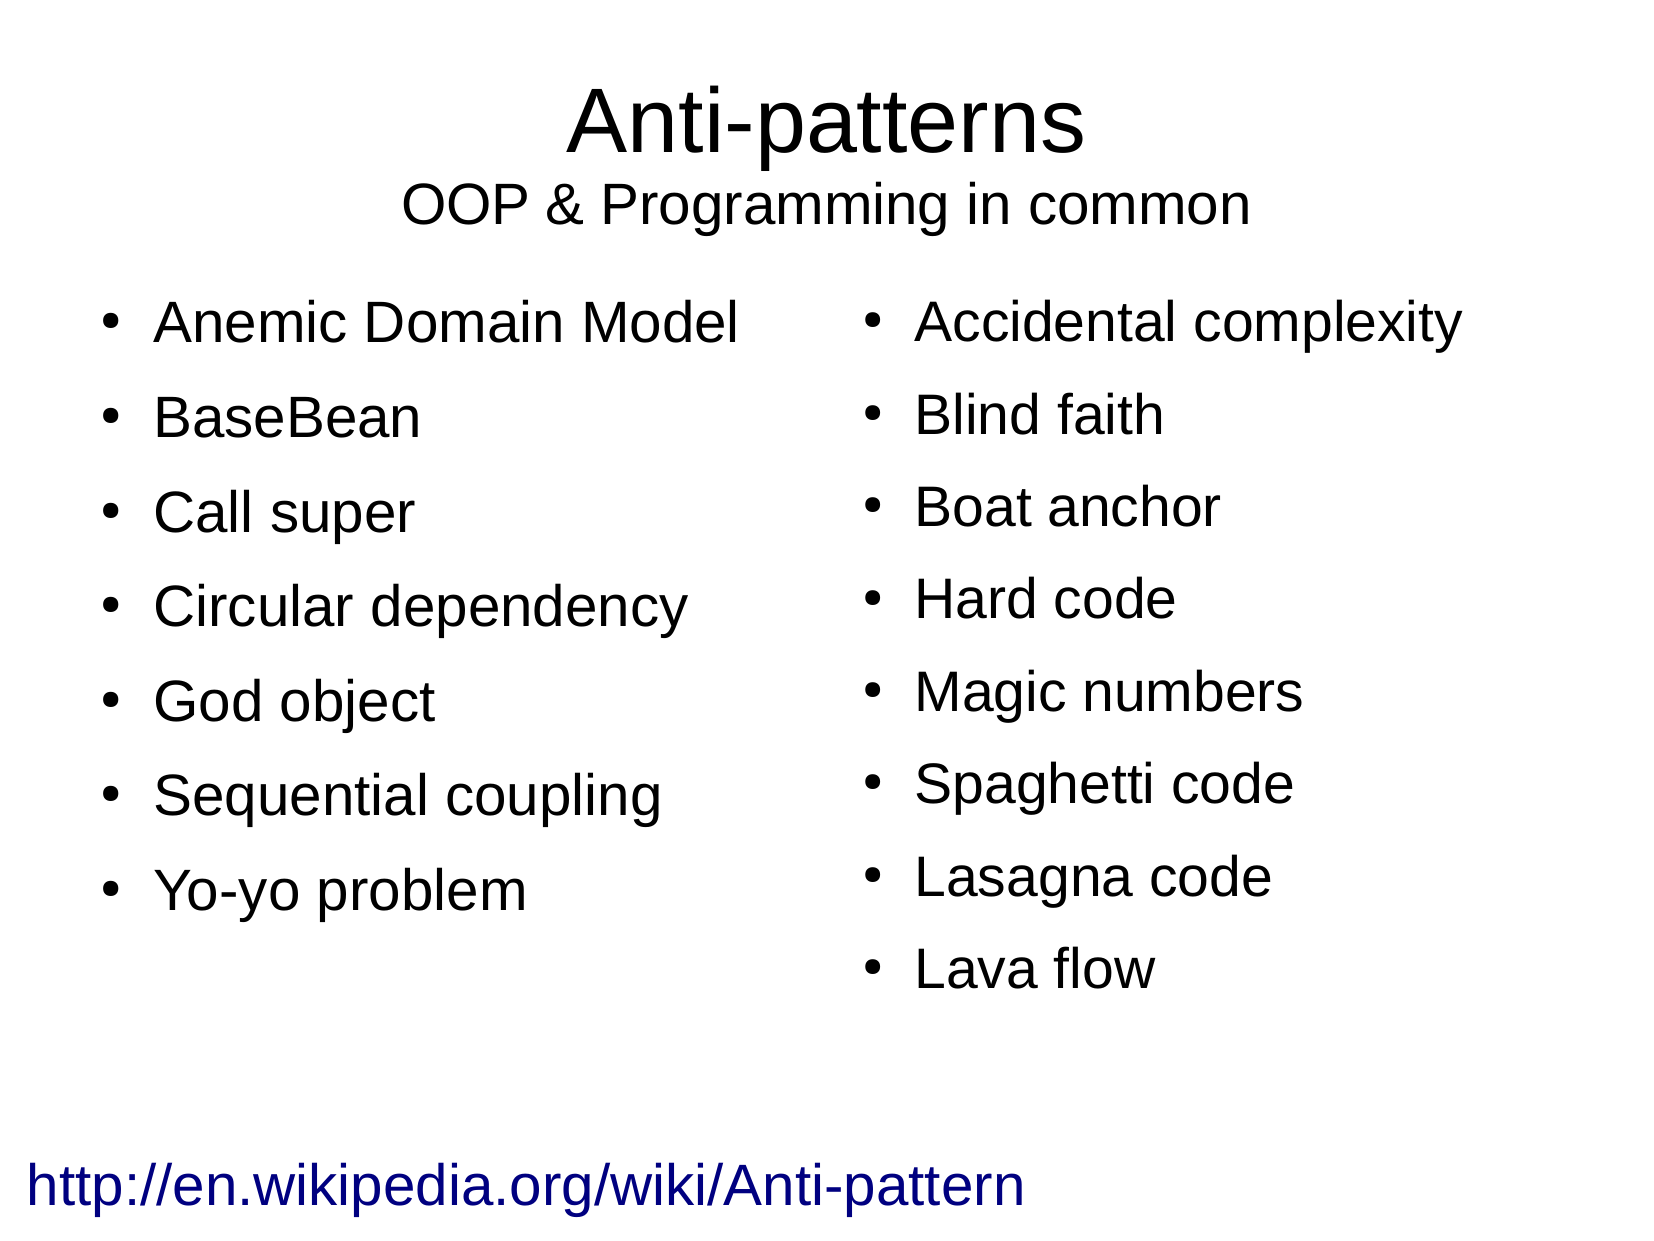

# Anti-patterns OOP & Programming in common
Anemic Domain Model
BaseBean
Call super
Circular dependency
God object
Sequential coupling
Yo-yo problem
Accidental complexity
Blind faith
Boat anchor
Hard code
Magic numbers
Spaghetti code
Lasagna code
Lava flow
http://en.wikipedia.org/wiki/Anti-pattern